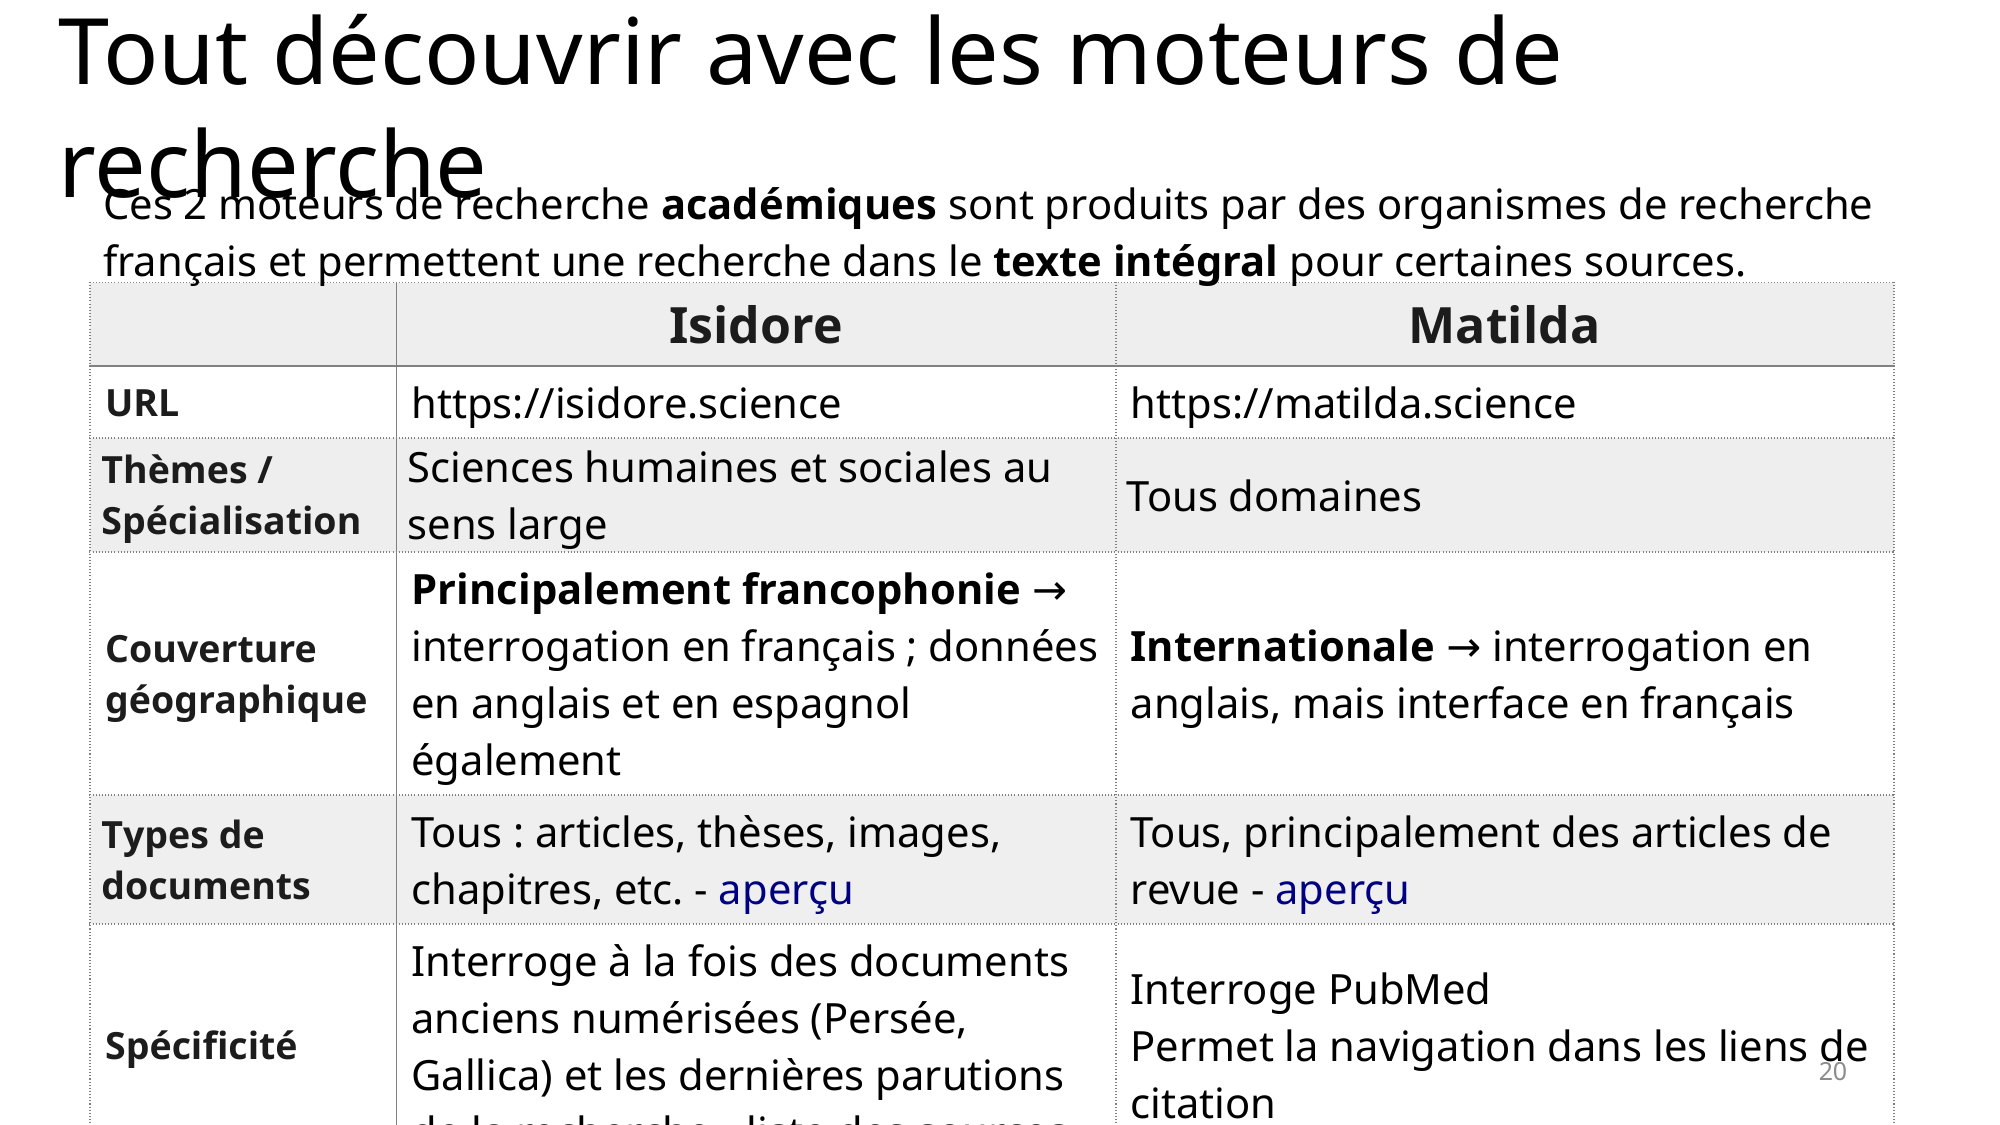

# Tout découvrir avec les moteurs de recherche
Ces 2 moteurs de recherche académiques sont produits par des organismes de recherche français et permettent une recherche dans le texte intégral pour certaines sources.
| | Isidore | Matilda |
| --- | --- | --- |
| URL | https://isidore.science | https://matilda.science |
| Thèmes / Spécialisation | Sciences humaines et sociales au sens large | Tous domaines |
| Couverture géographique | Principalement francophonie → interrogation en français ; données en anglais et en espagnol également | Internationale → interrogation en anglais, mais interface en français |
| Types de documents | Tous : articles, thèses, images, chapitres, etc. - aperçu | Tous, principalement des articles de revue - aperçu |
| Spécificité | Interroge à la fois des documents anciens numérisées (Persée, Gallica) et les dernières parutions de la recherche - liste des sources | Interroge PubMed Permet la navigation dans les liens de citation |
20